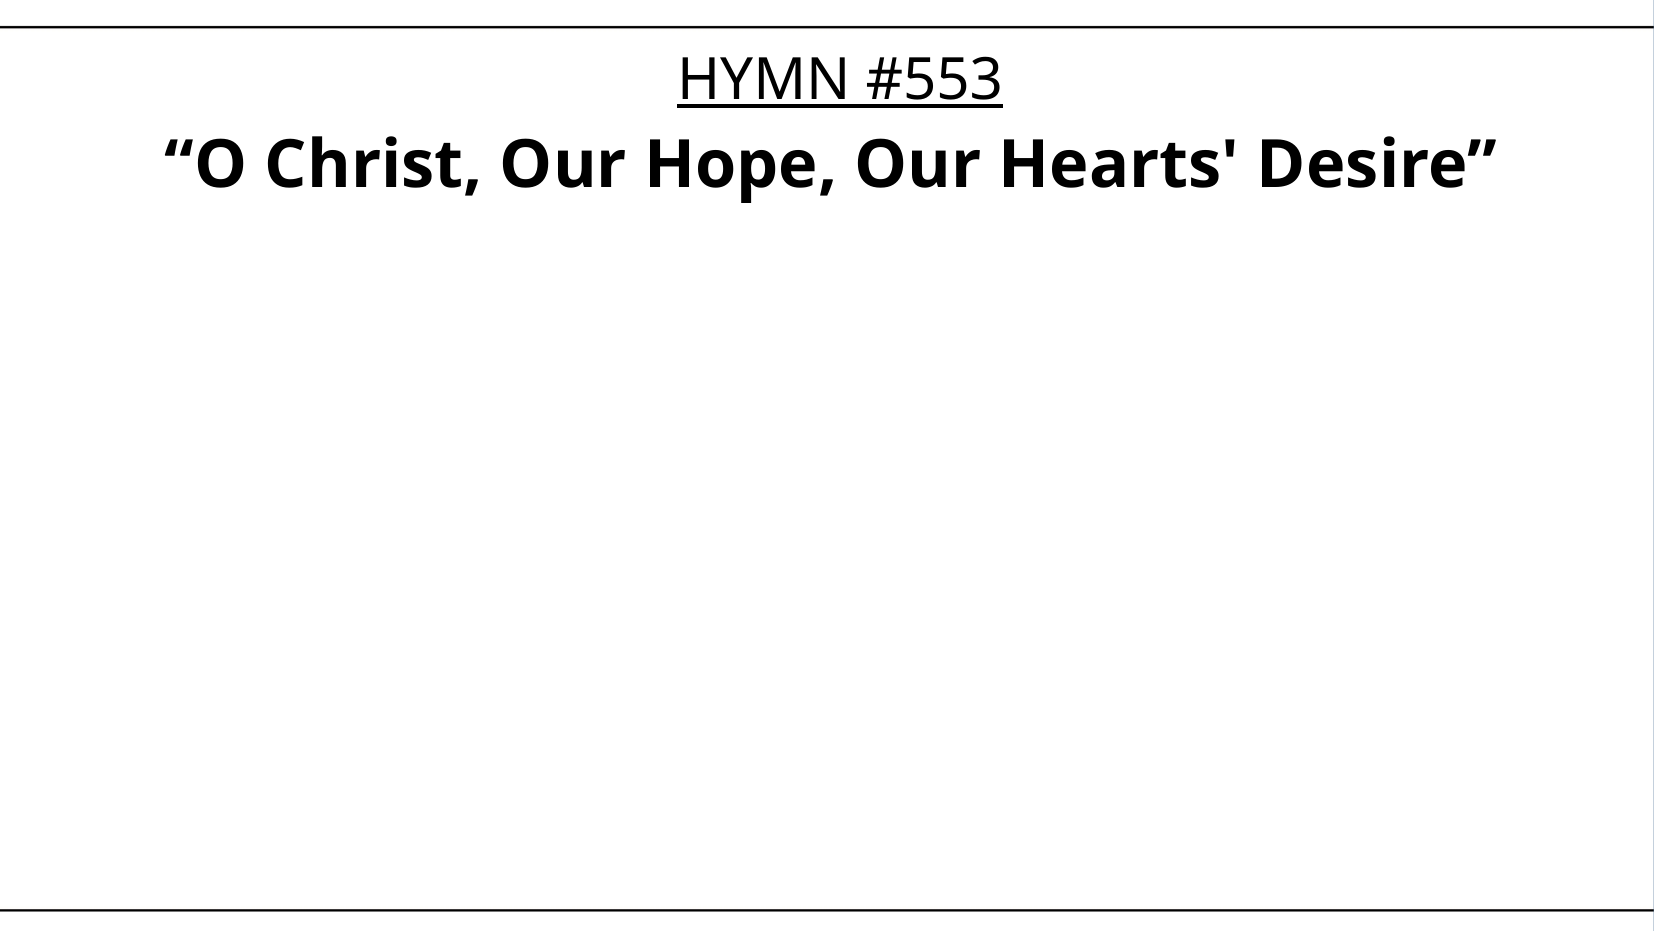

HYMN #553
“O Christ, Our Hope, Our Hearts' Desire”